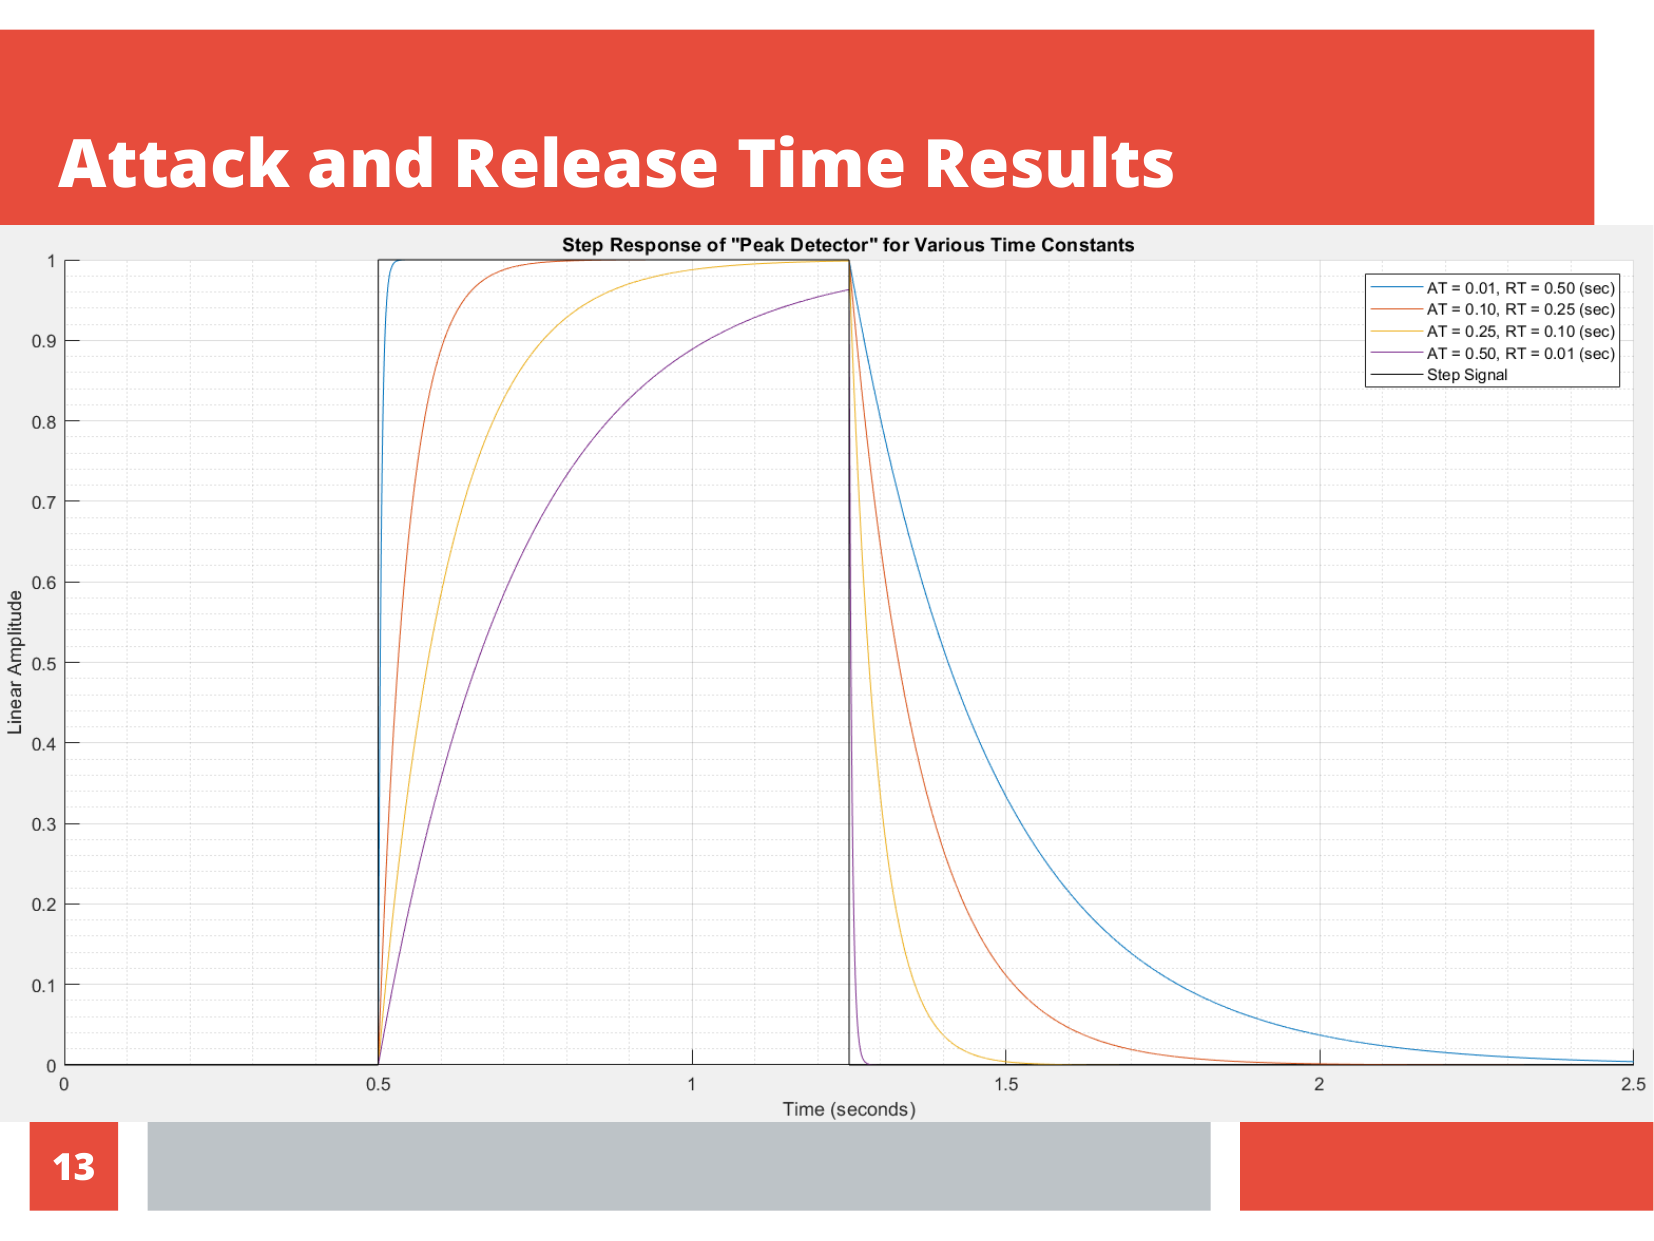

# Attack and Release Time Results
13